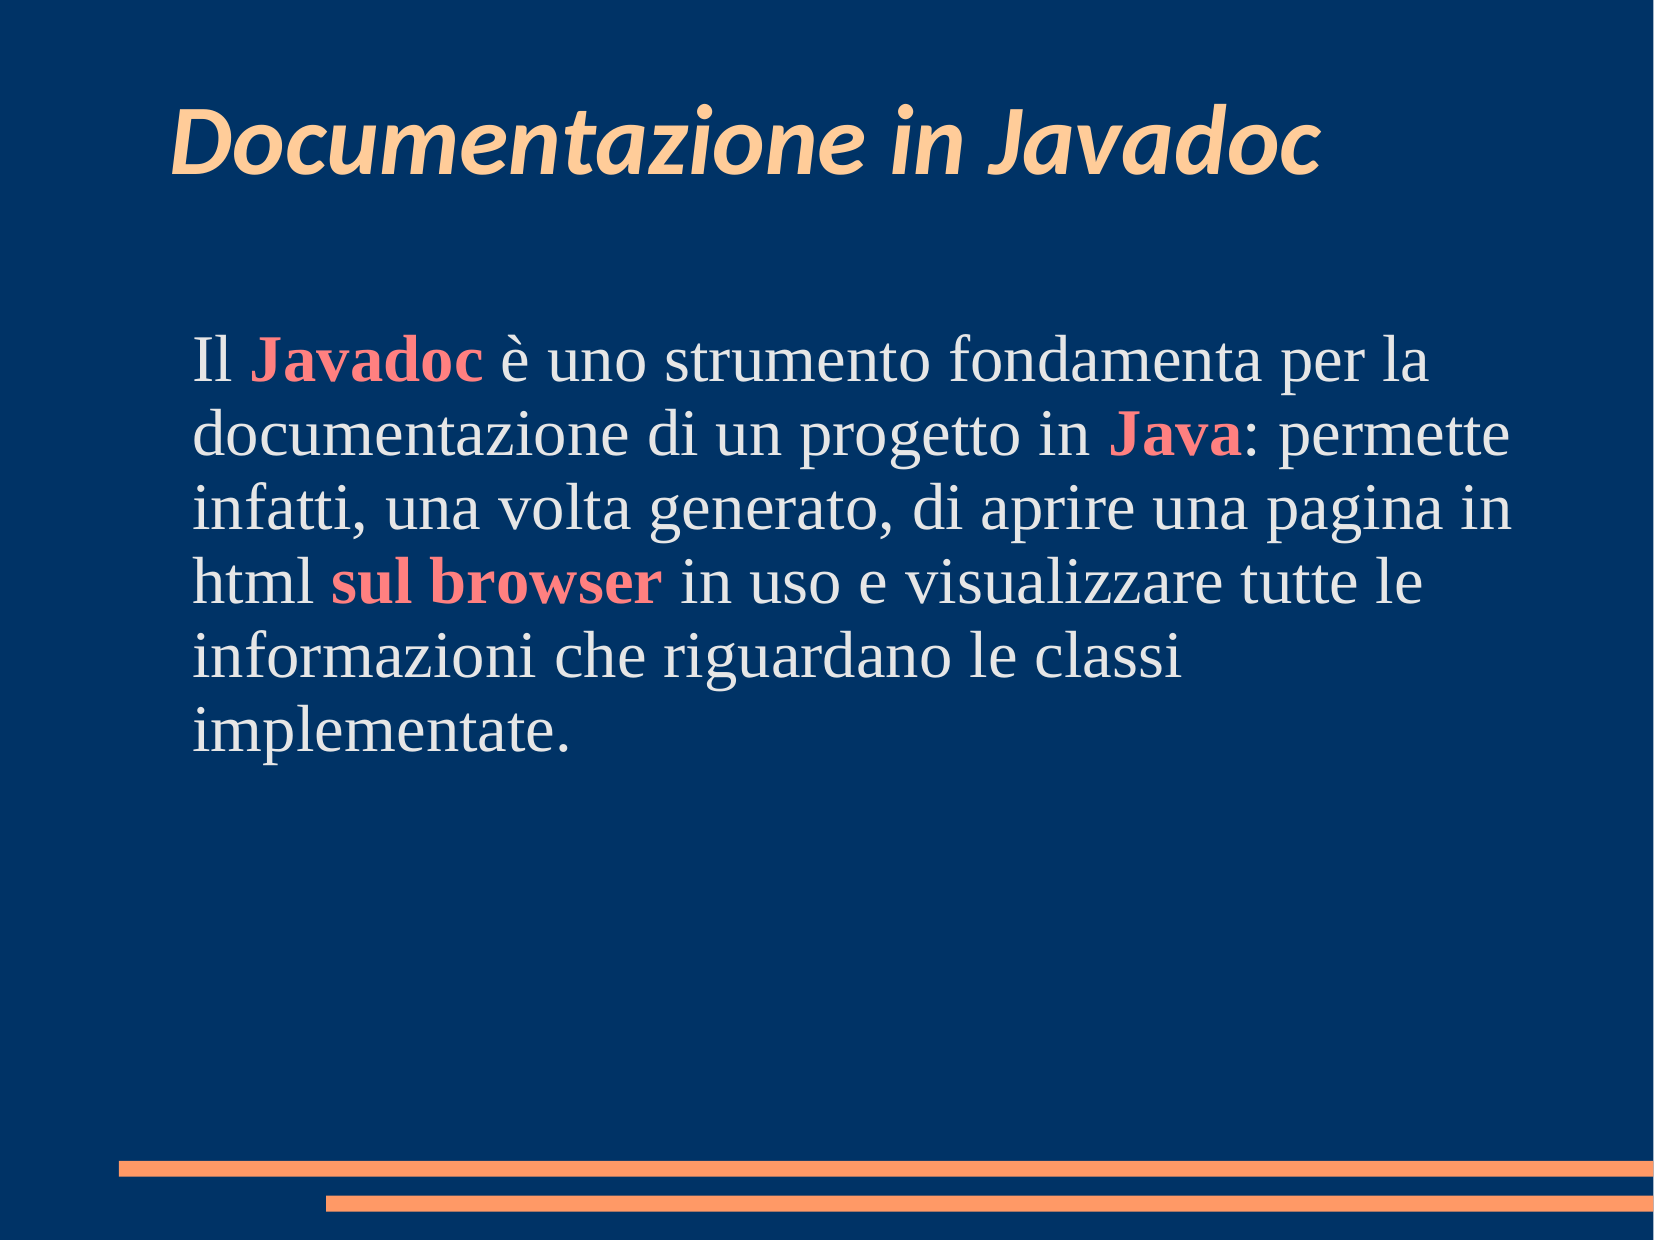

# Documentazione in Javadoc
Il Javadoc è uno strumento fondamenta per la documentazione di un progetto in Java: permette infatti, una volta generato, di aprire una pagina in html sul browser in uso e visualizzare tutte le informazioni che riguardano le classi implementate.